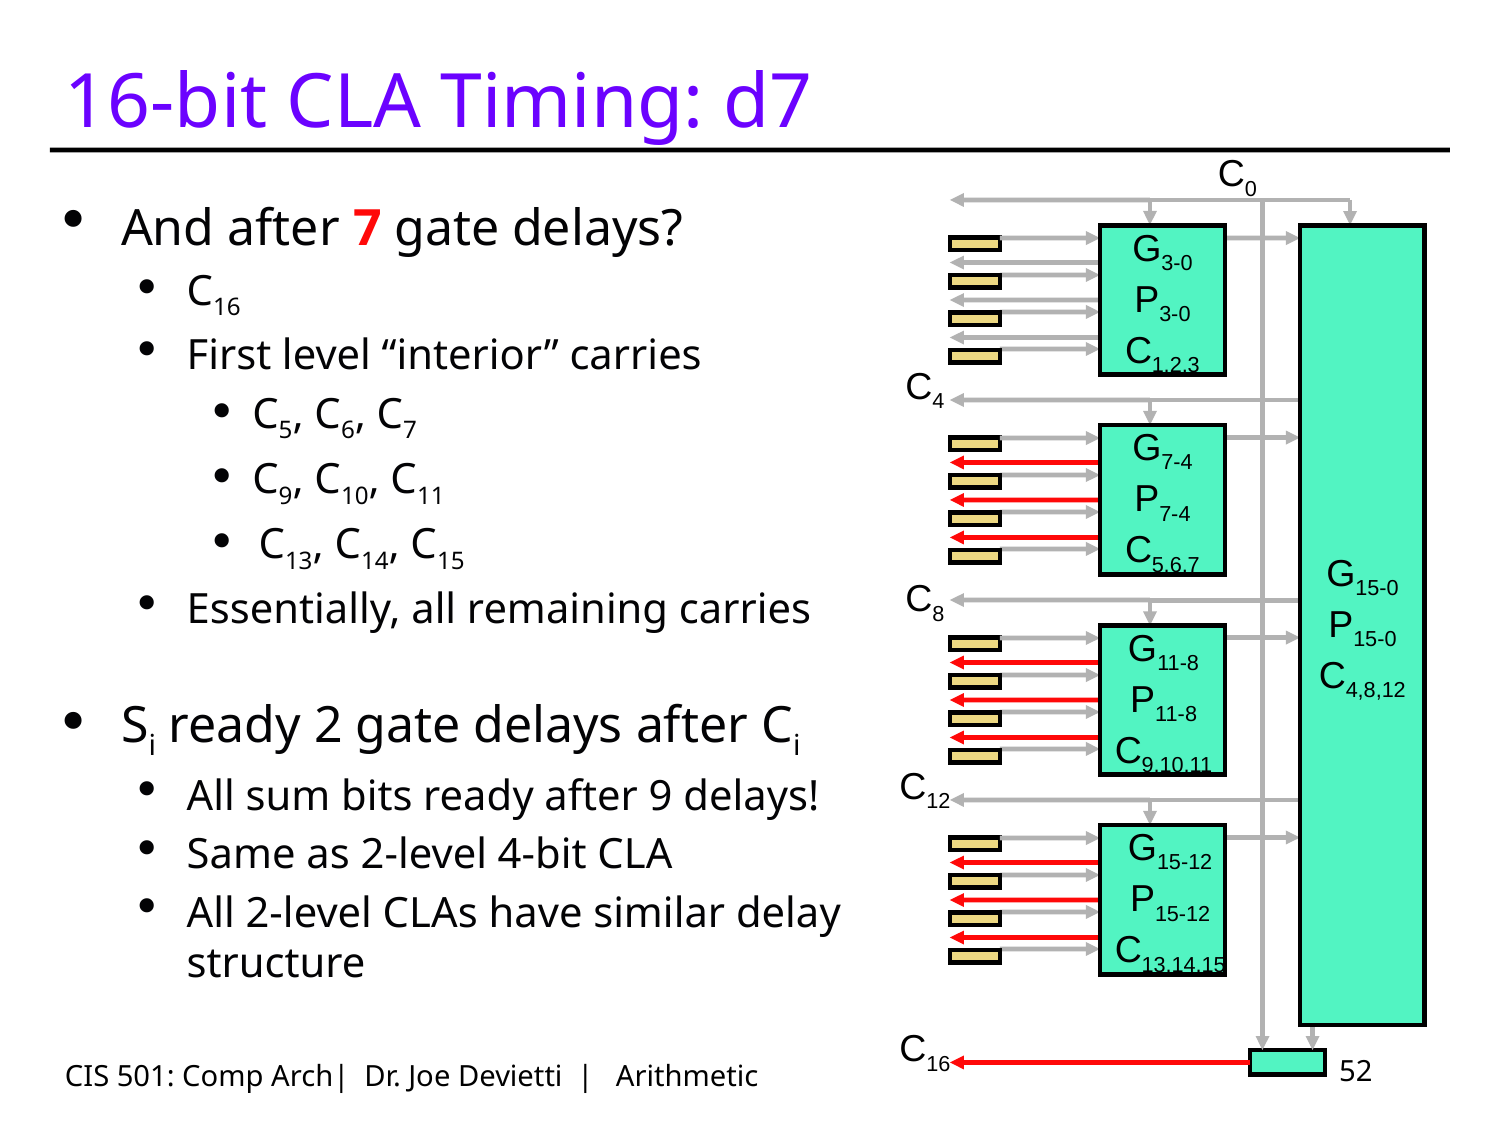

16-bit CLA Timing: d7
C0
And after 7 gate delays?
C16
First level “interior” carries
C5, C6, C7
C9, C10, C11
 C13, C14, C15
Essentially, all remaining carries
Si ready 2 gate delays after Ci
All sum bits ready after 9 delays!
Same as 2-level 4-bit CLA
All 2-level CLAs have similar delay structure
G3-0
P3-0
C1,2,3
G15-0
P15-0
C4,8,12
C4
G7-4
P7-4
C5,6,7
C8
G11-8
P11-8
C9,10,11
C12
G15-12
P15-12
C13,14,15
C16
CIS 501: Comp Arch| Dr. Joe Devietti | Arithmetic